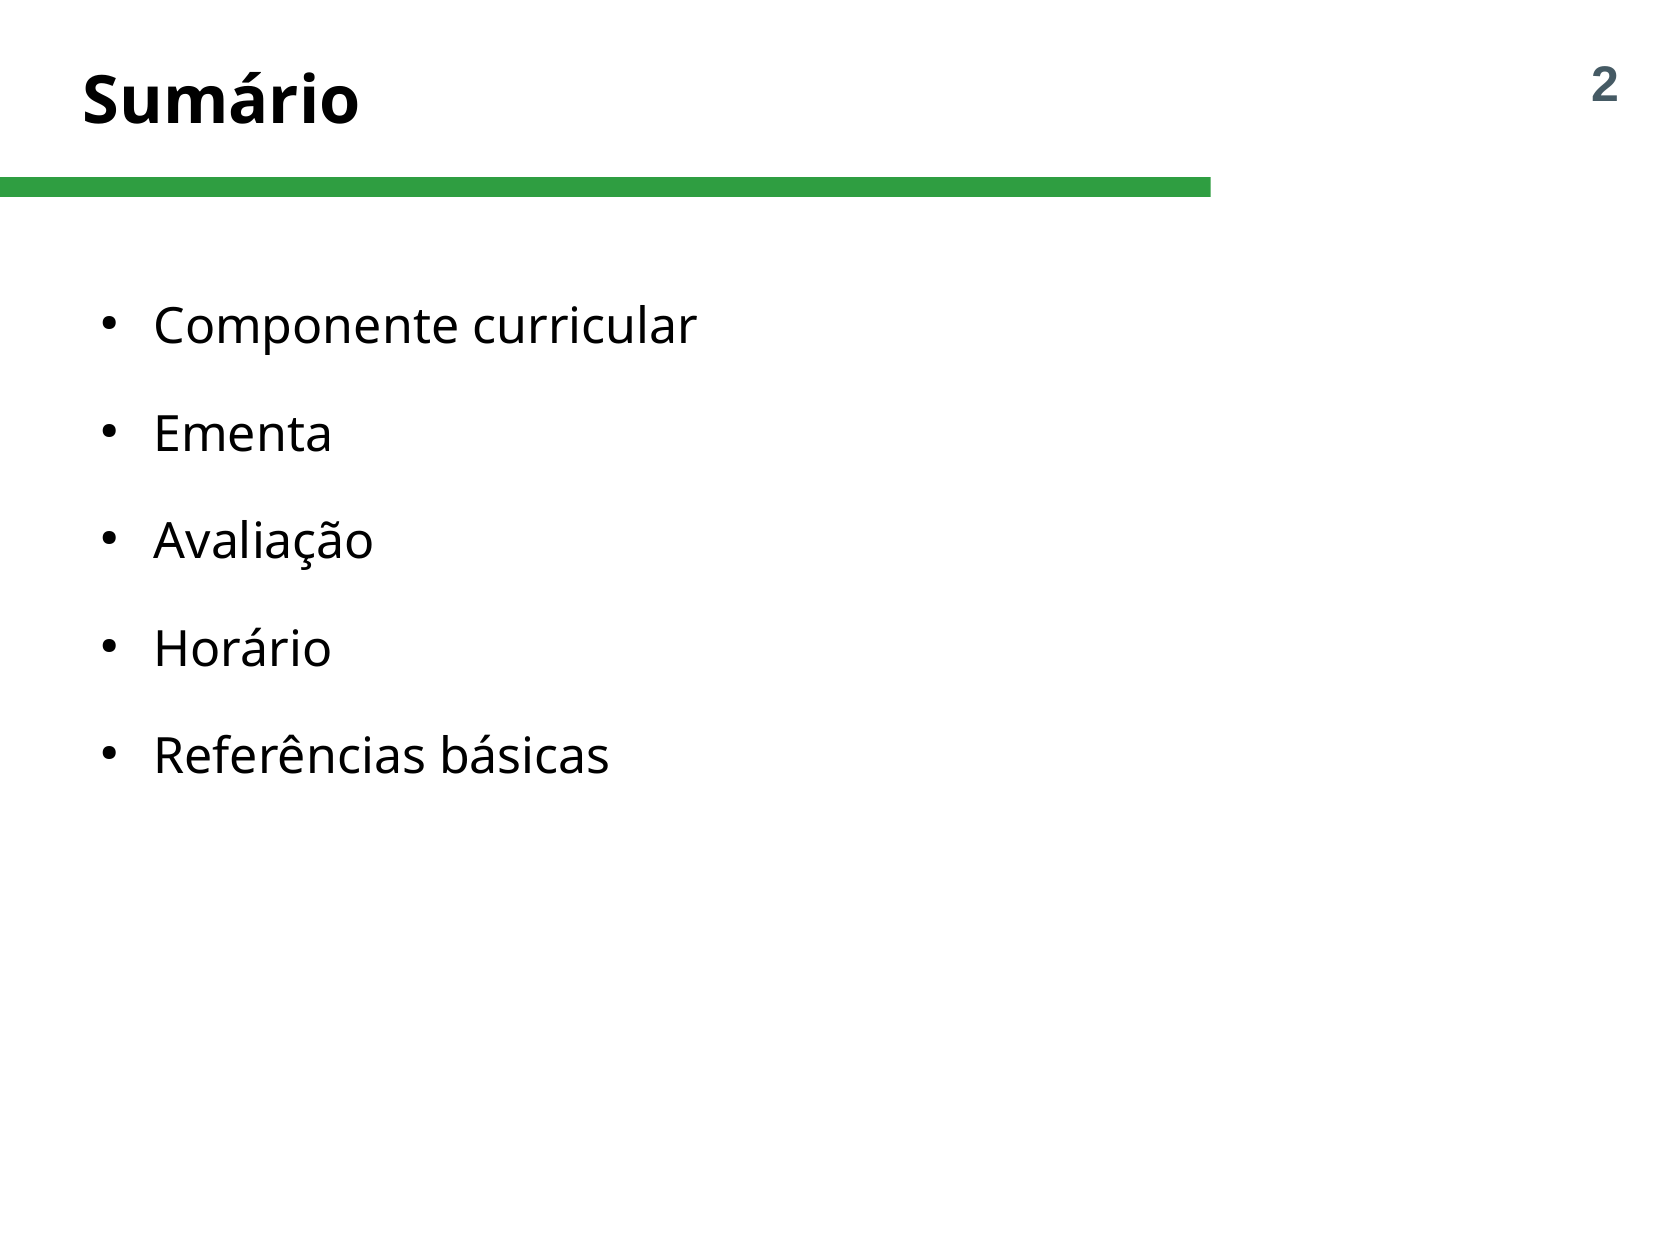

# Sumário
Componente curricular
Ementa
Avaliação
Horário
Referências básicas